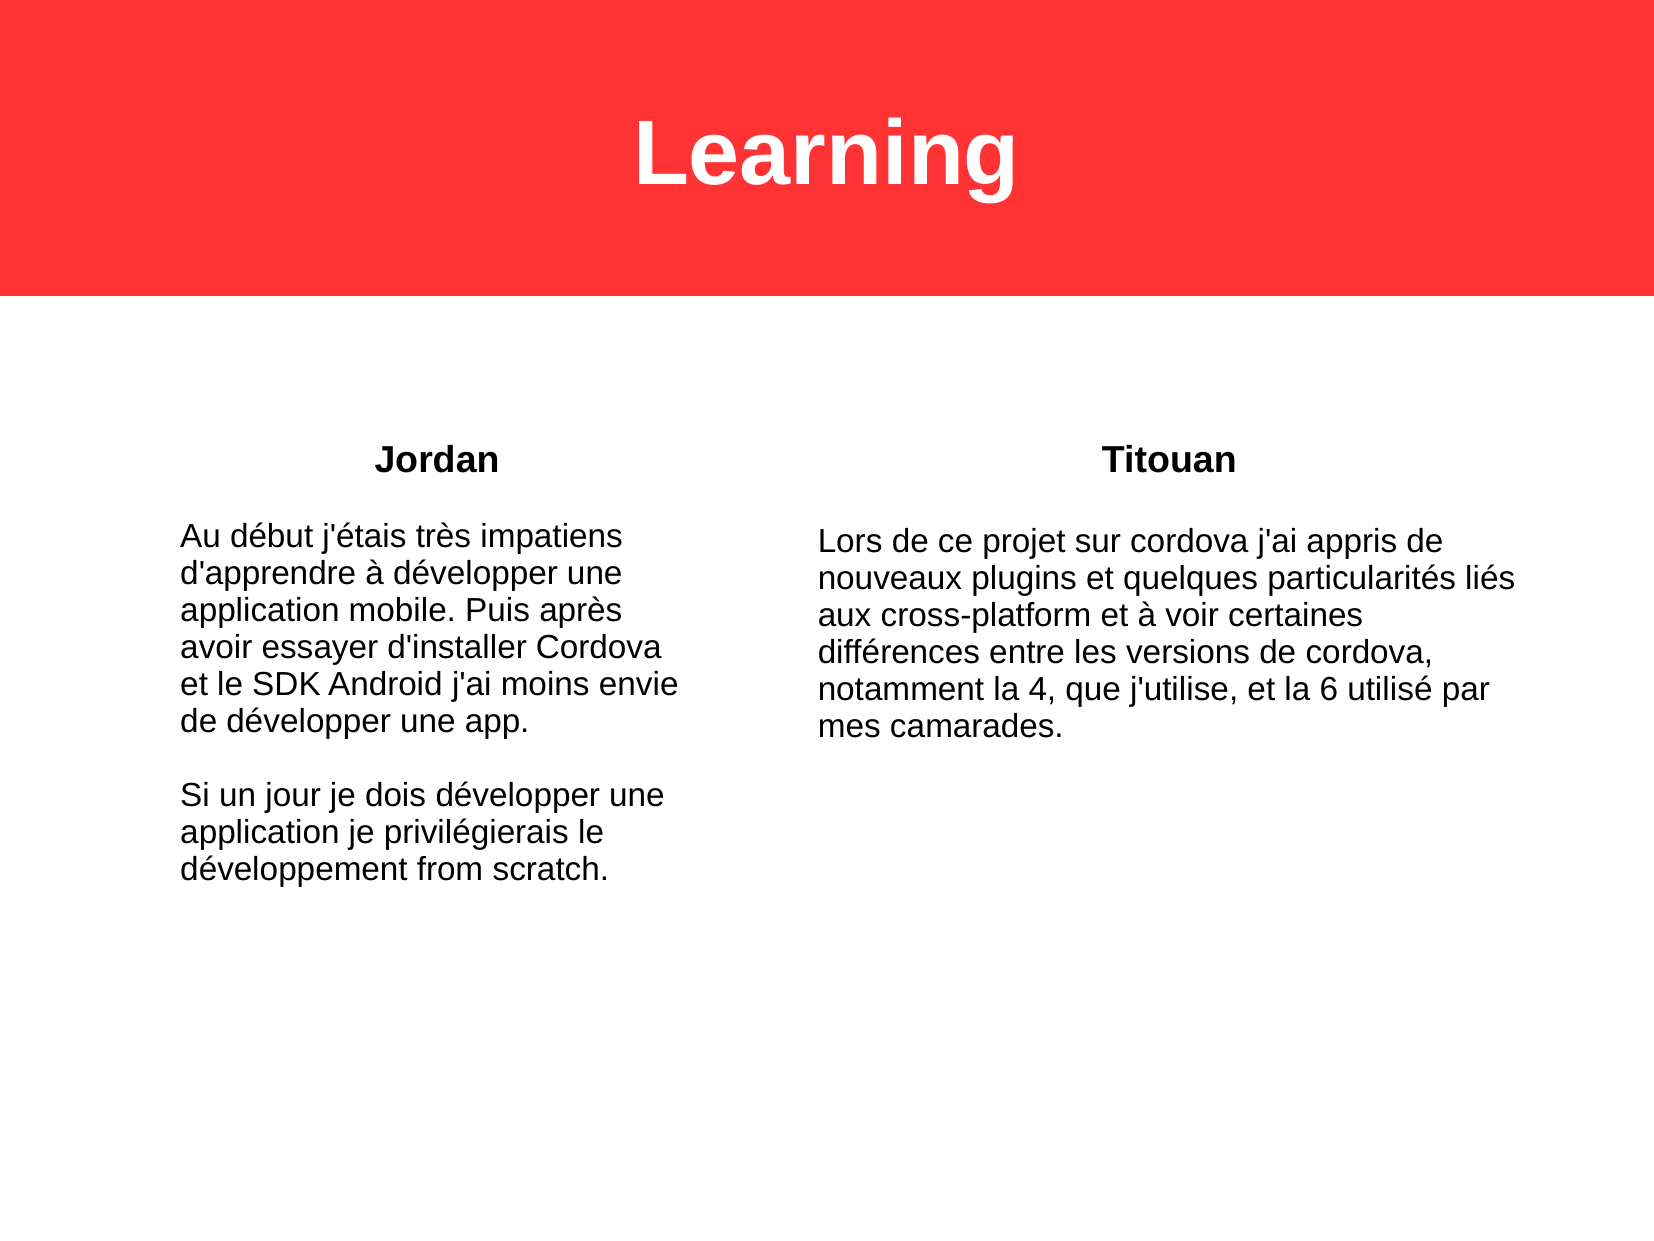

# Learning
Jordan
Au début j'étais très impatiens d'apprendre à développer une application mobile. Puis après avoir essayer d'installer Cordova et le SDK Android j'ai moins envie de développer une app.
Si un jour je dois développer une application je privilégierais le développement from scratch.
Titouan
Lors de ce projet sur cordova j'ai appris de nouveaux plugins et quelques particularités liés aux cross-platform et à voir certaines différences entre les versions de cordova, notamment la 4, que j'utilise, et la 6 utilisé par mes camarades.